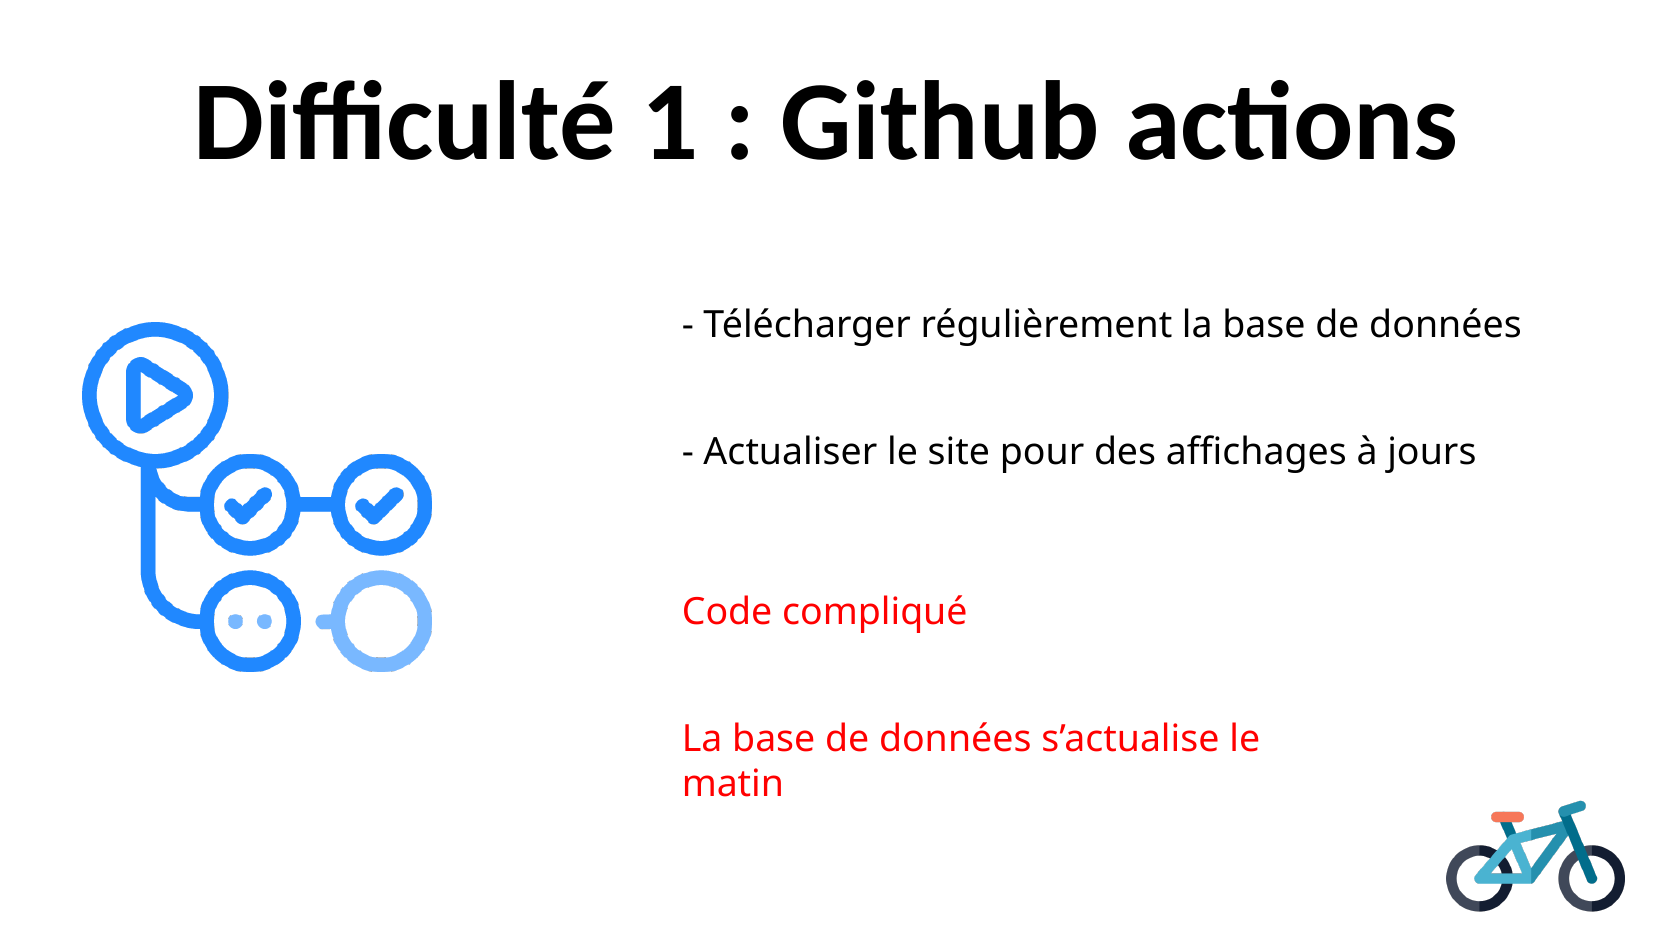

# Difficulté 1 : Github actions
- Télécharger régulièrement la base de données
- Actualiser le site pour des affichages à jours
Code compliqué
La base de données s’actualise le matin